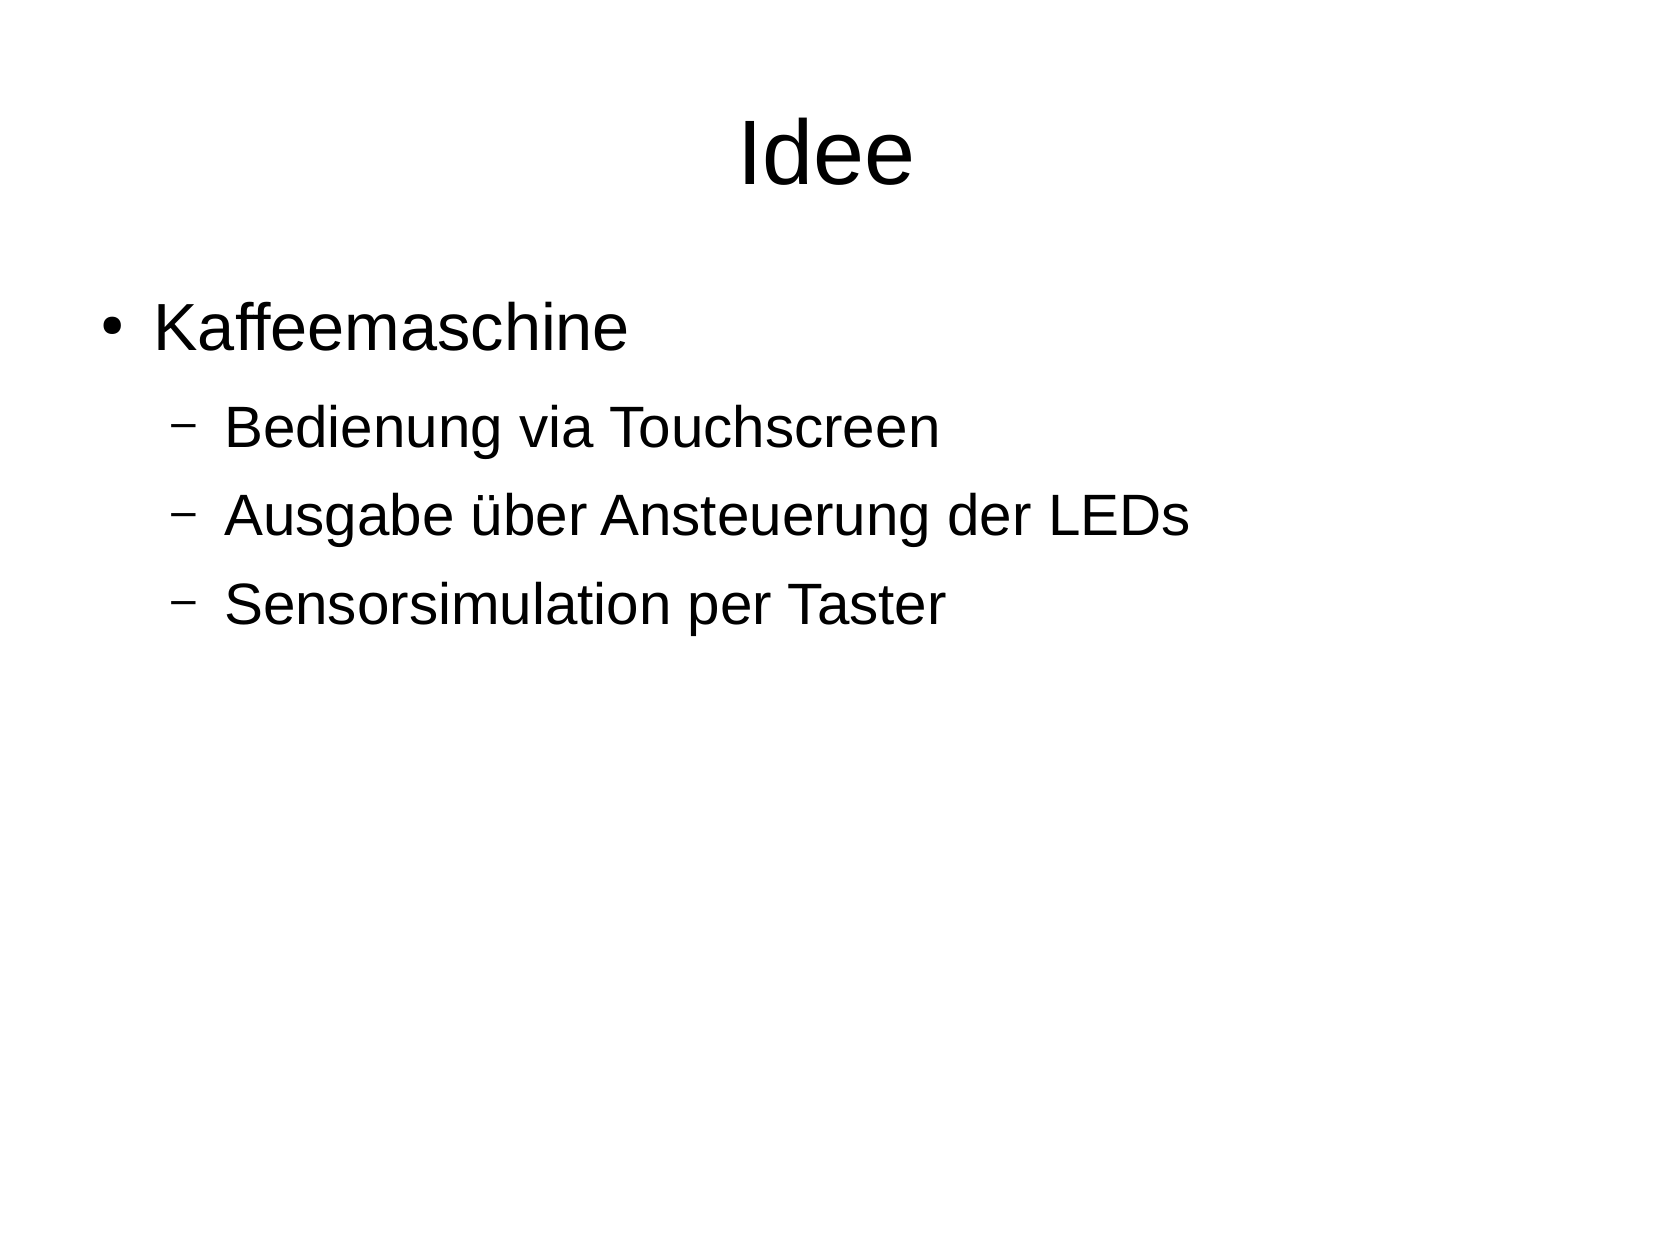

# Idee
Kaffeemaschine
Bedienung via Touchscreen
Ausgabe über Ansteuerung der LEDs
Sensorsimulation per Taster